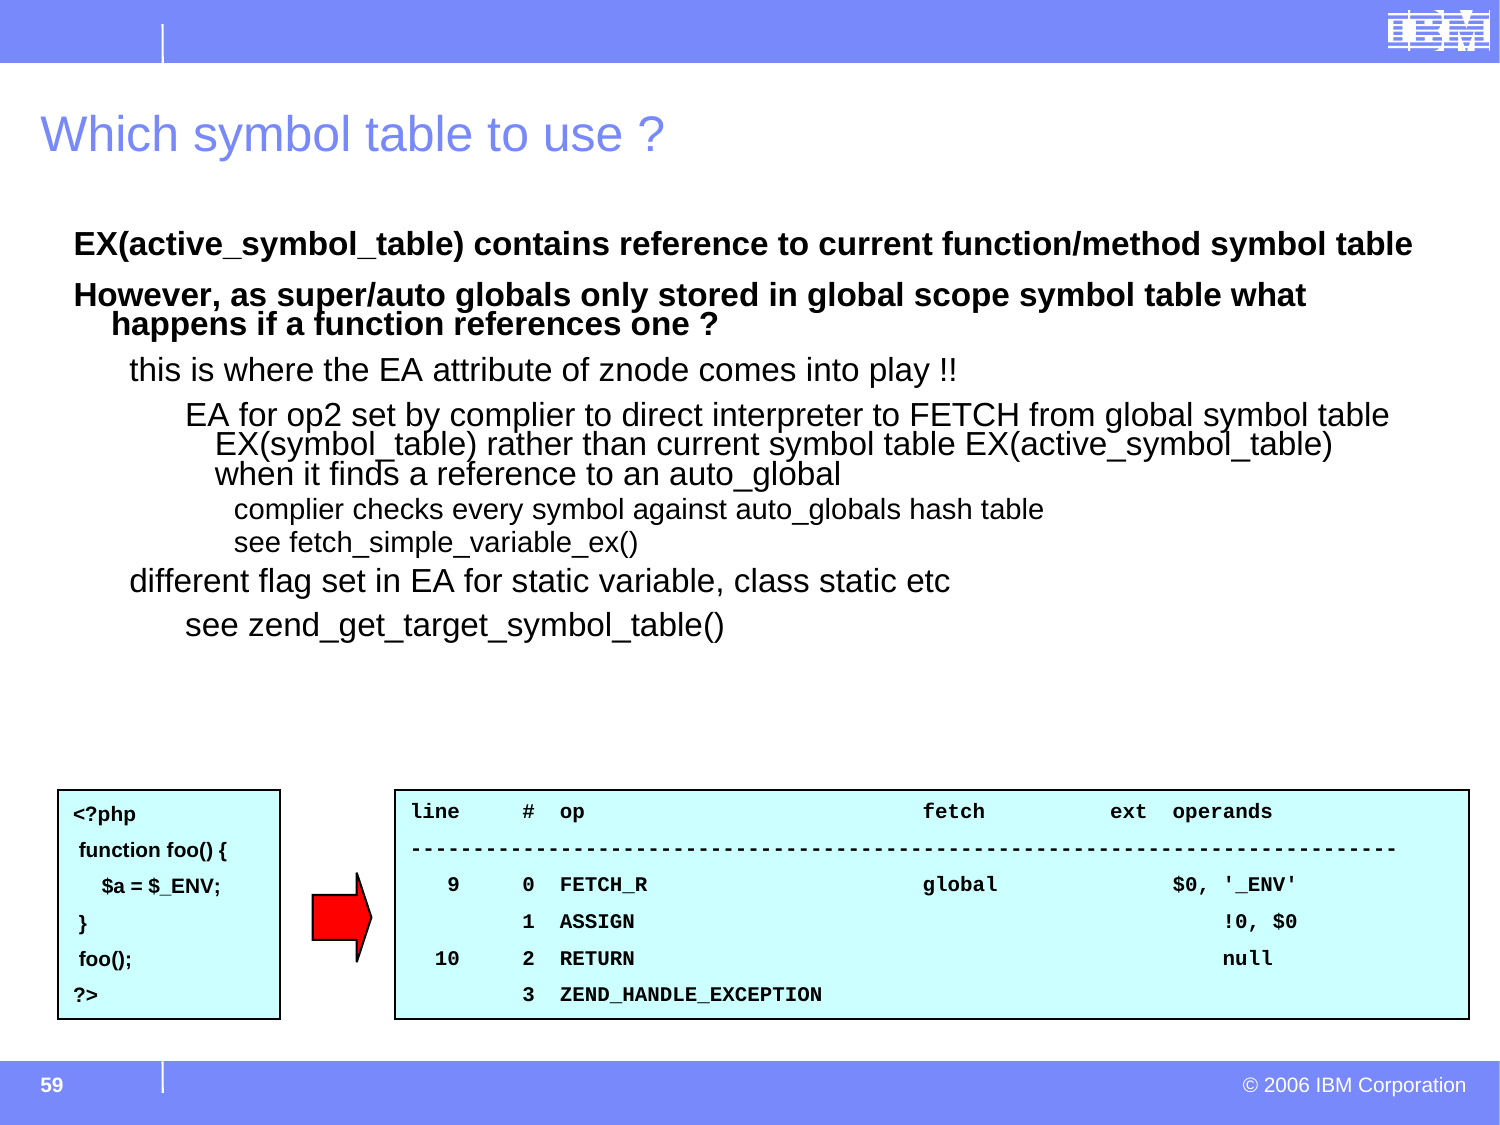

# Which symbol table to use ?
EX(active_symbol_table) contains reference to current function/method symbol table
However, as super/auto globals only stored in global scope symbol table what happens if a function references one ?
this is where the EA attribute of znode comes into play !!
EA for op2 set by complier to direct interpreter to FETCH from global symbol table EX(symbol_table) rather than current symbol table EX(active_symbol_table) when it finds a reference to an auto_global
complier checks every symbol against auto_globals hash table
see fetch_simple_variable_ex()‏
different flag set in EA for static variable, class static etc
see zend_get_target_symbol_table()
<?php
 function foo() {
 $a = $_ENV;
 }
 foo();
?>
line # op fetch ext operands
-------------------------------------------------------------------------------
 9 0 FETCH_R global $0, '_ENV'
 1 ASSIGN !0, $0
 10 2 RETURN null
 3 ZEND_HANDLE_EXCEPTION
59